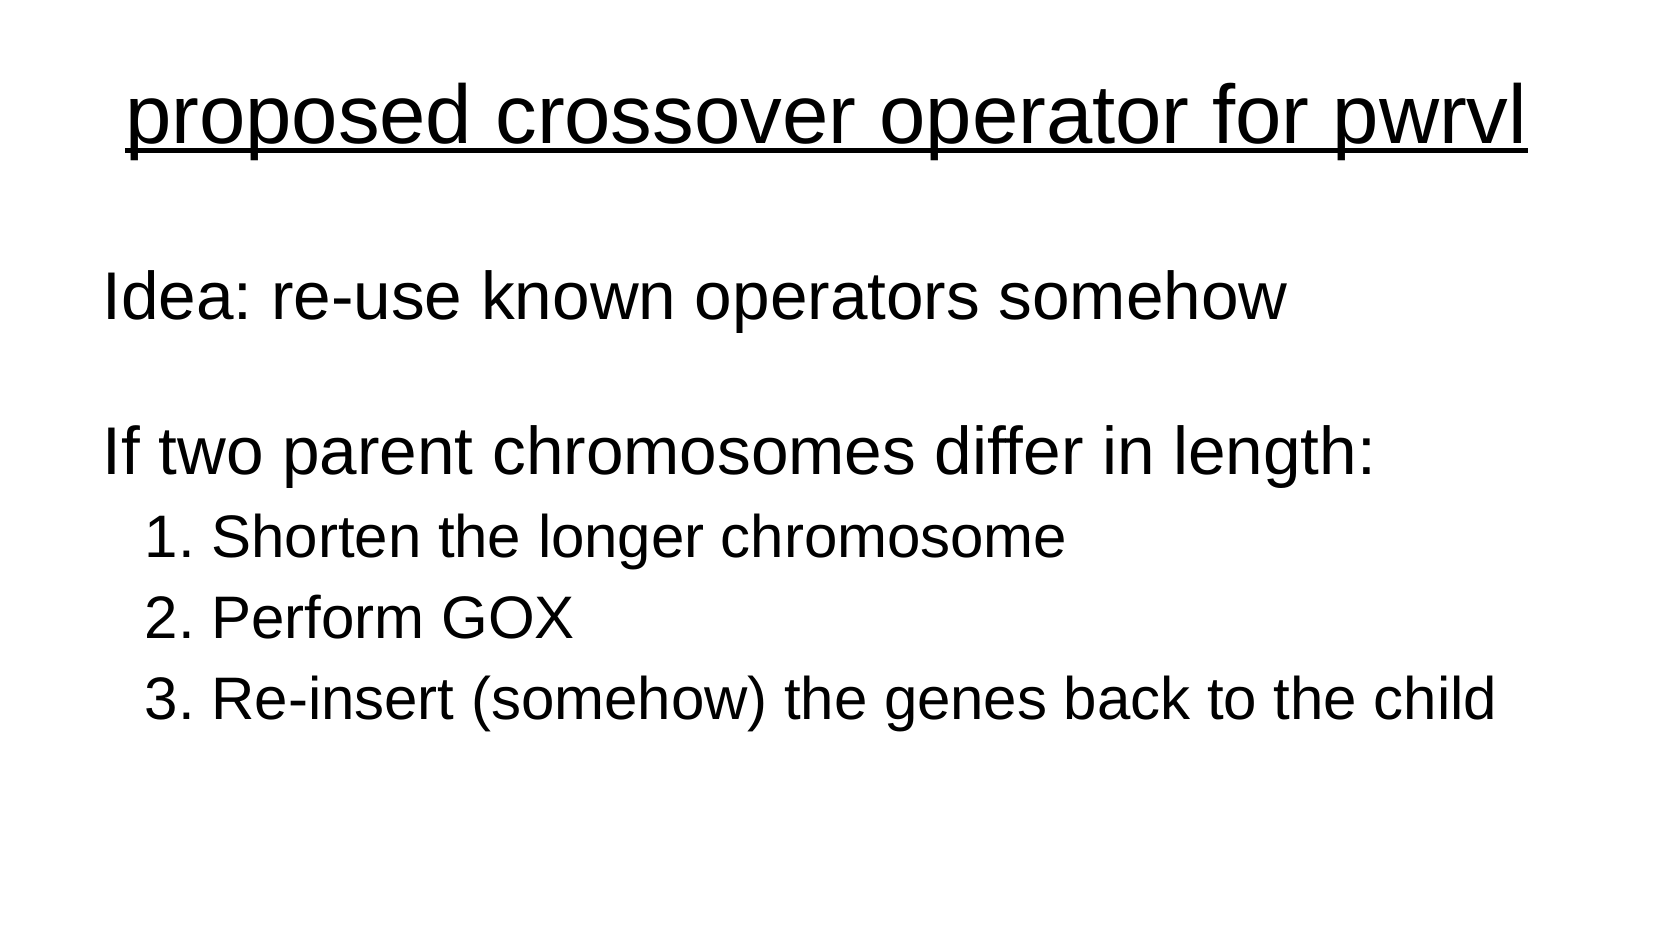

# proposed crossover operator for pwrvl
Idea: re-use known operators somehow
If two parent chromosomes differ in length:
1. Shorten the longer chromosome
2. Perform GOX
3. Re-insert (somehow) the genes back to the child